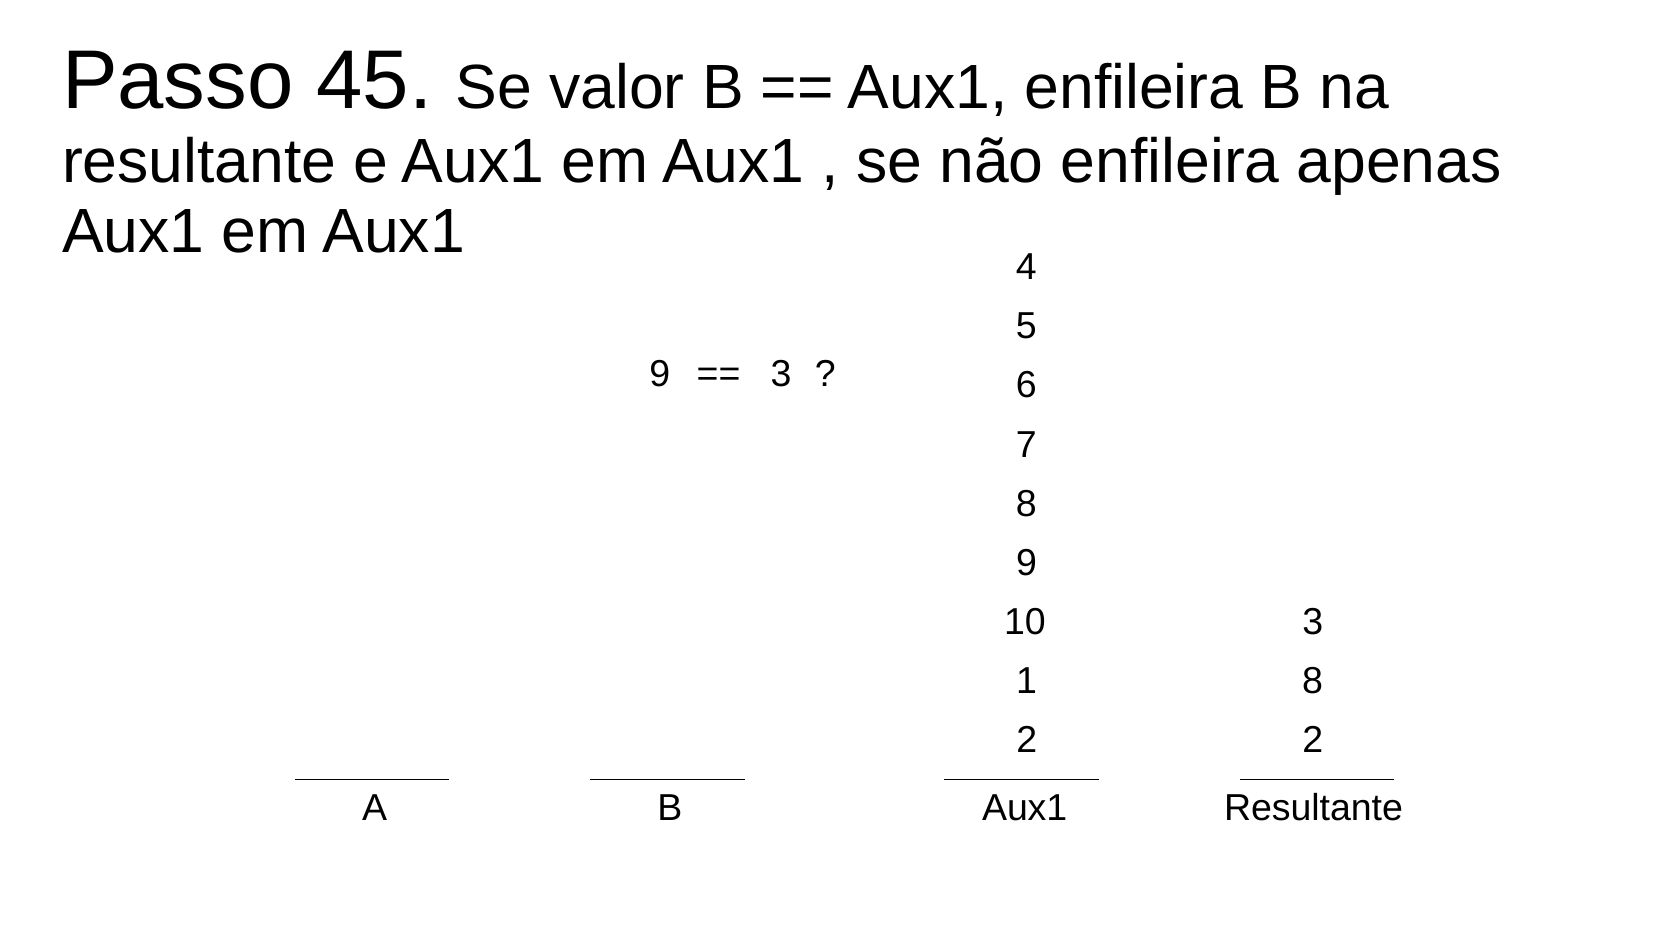

Passo 45. Se valor B == Aux1, enfileira B na resultante e Aux1 em Aux1 , se não enfileira apenas Aux1 em Aux1
4
5
9
==
3
?
6
7
8
9
10
3
1
8
2
2
A
B
Aux1
Resultante